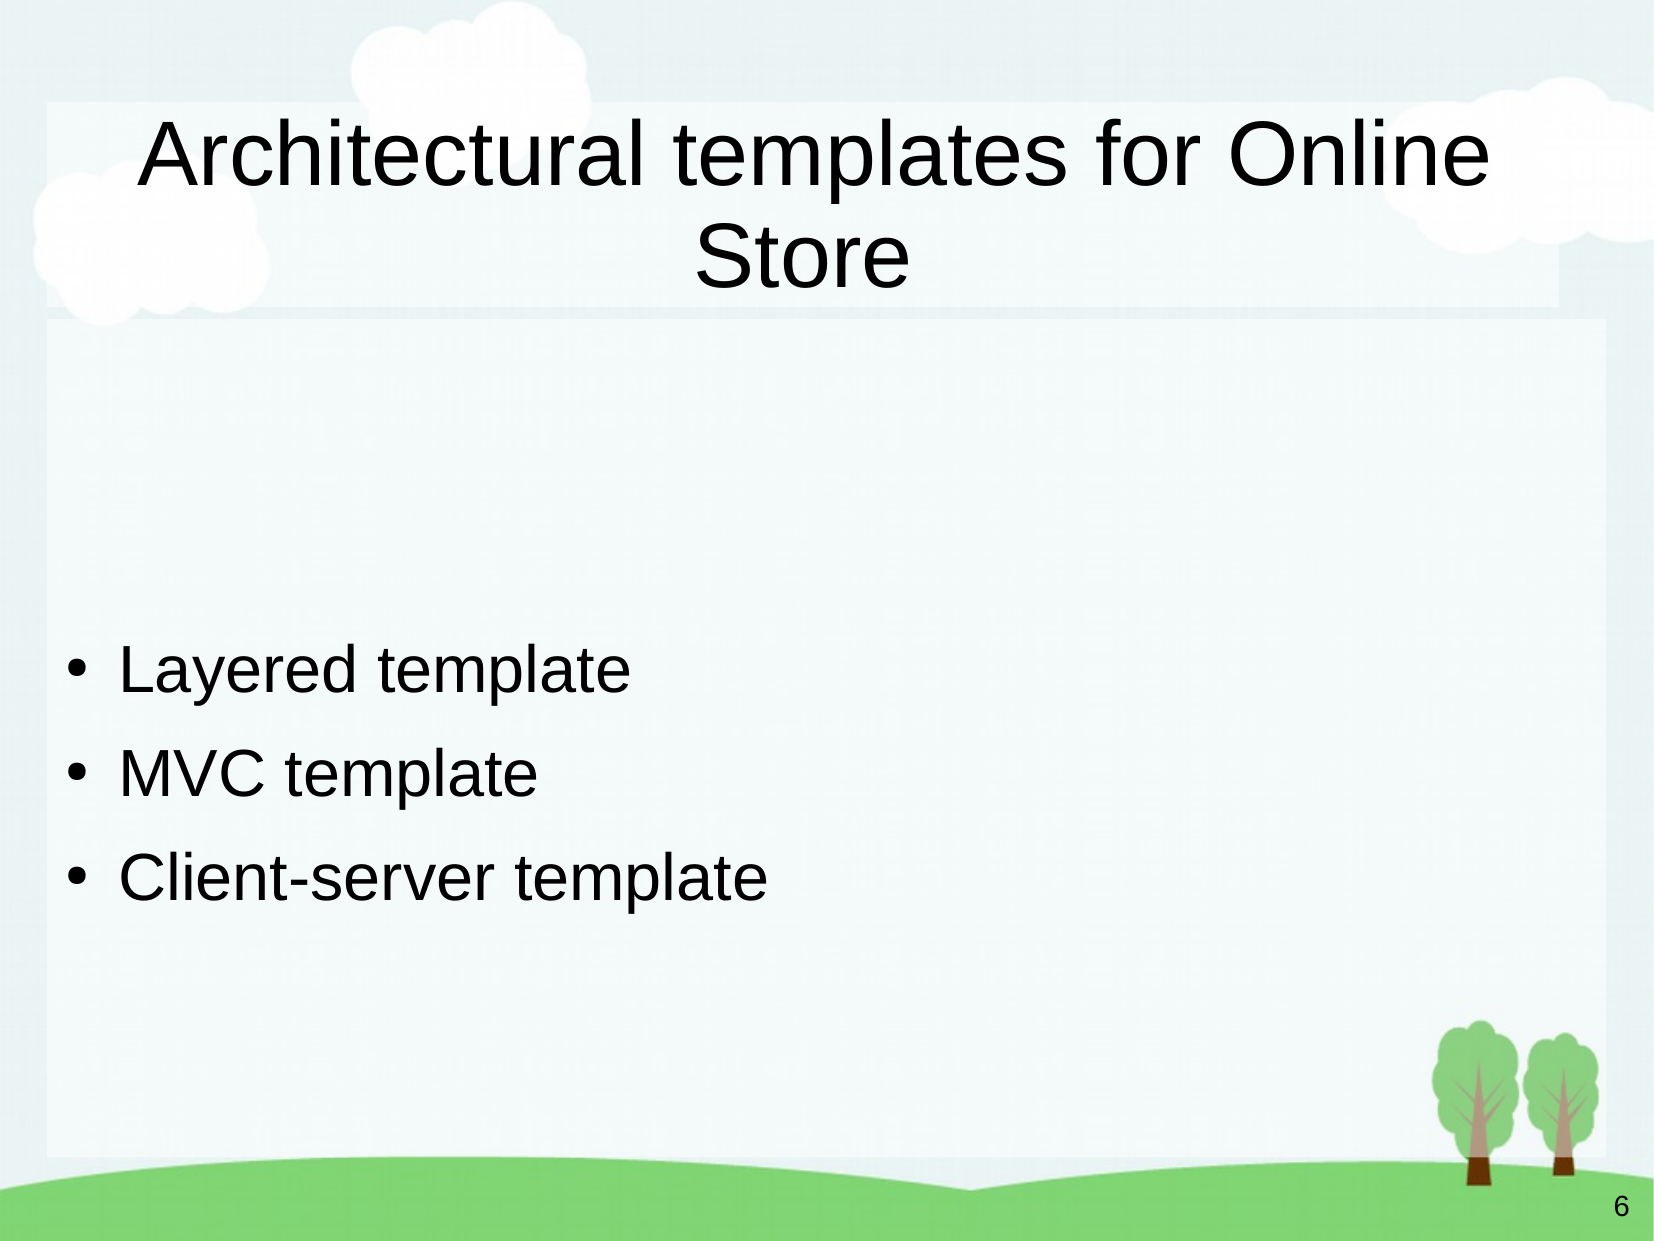

# Architectural templates for Online Store
Layered template
MVC template
Client-server template
6